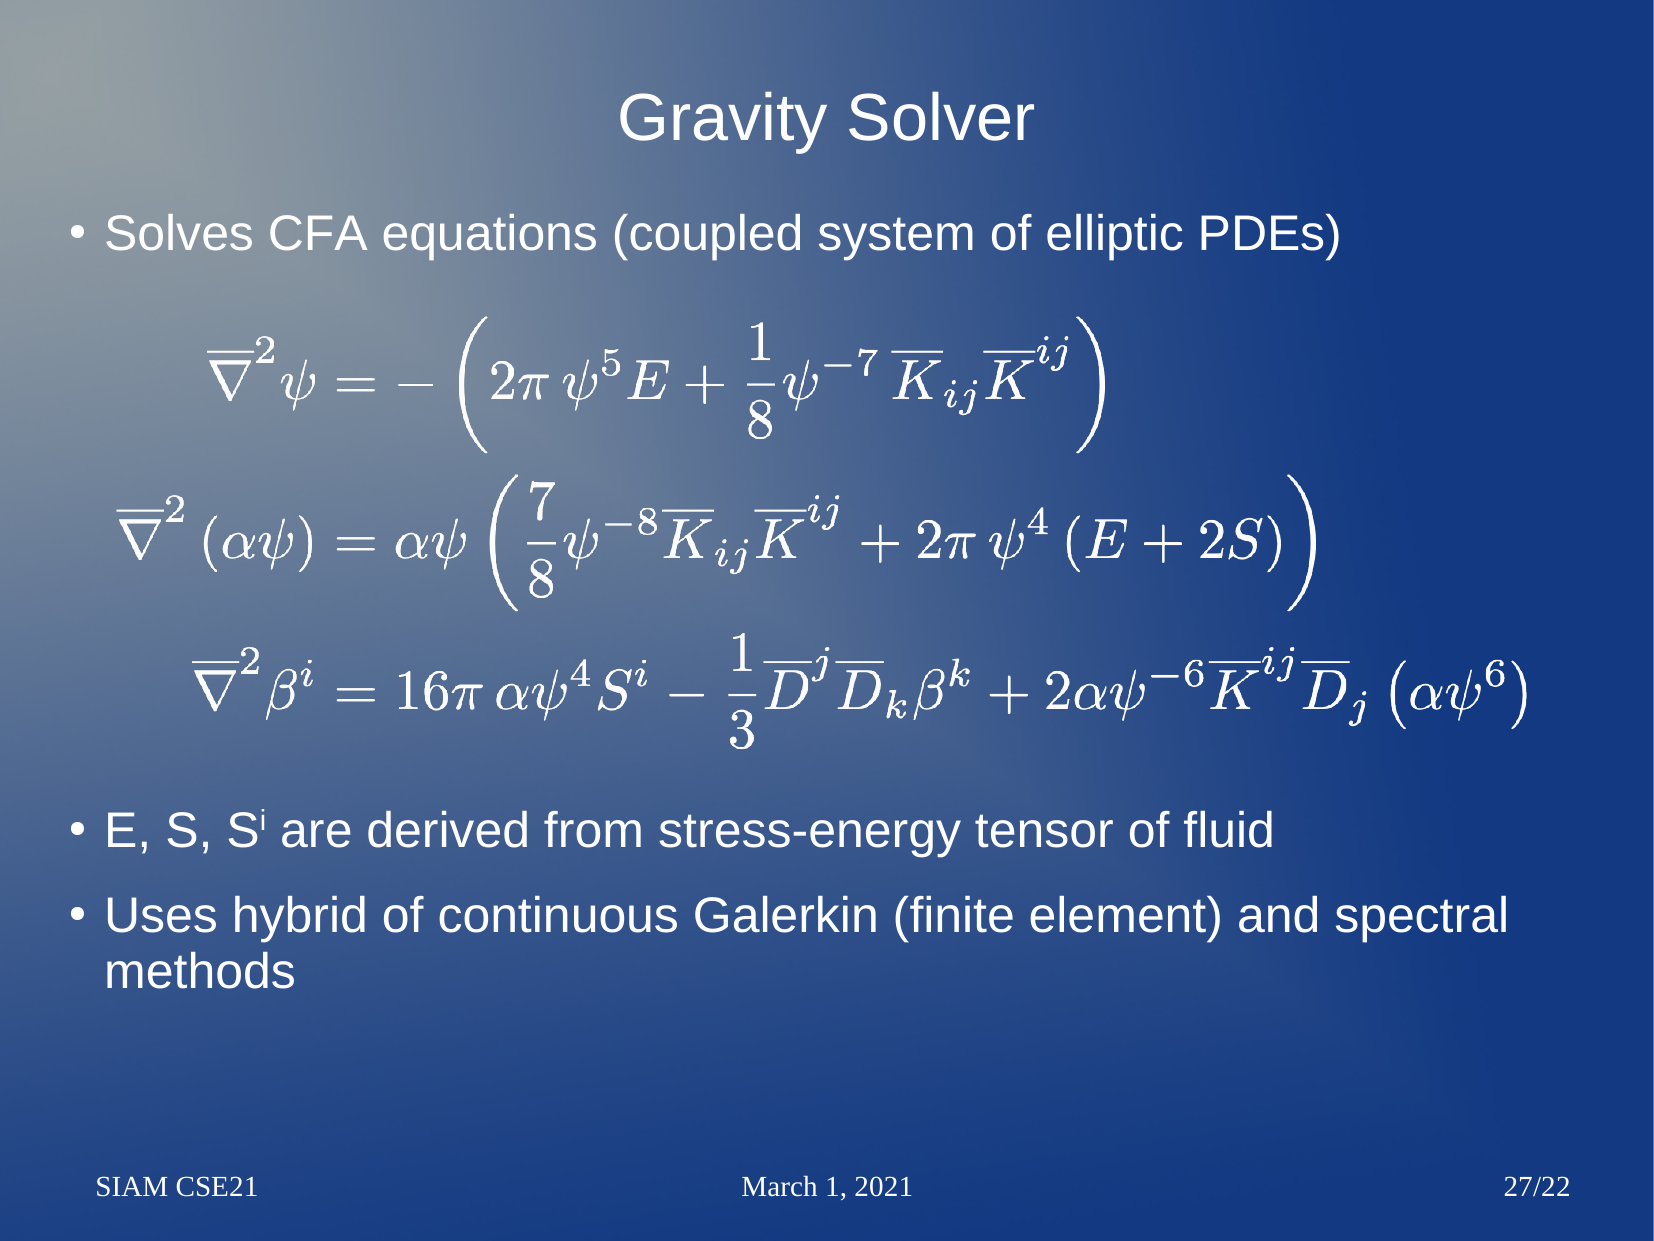

# Gravity Solver
Solves CFA equations (coupled system of elliptic PDEs)
E, S, Si are derived from stress-energy tensor of fluid
Uses hybrid of continuous Galerkin (finite element) and spectral methods
27